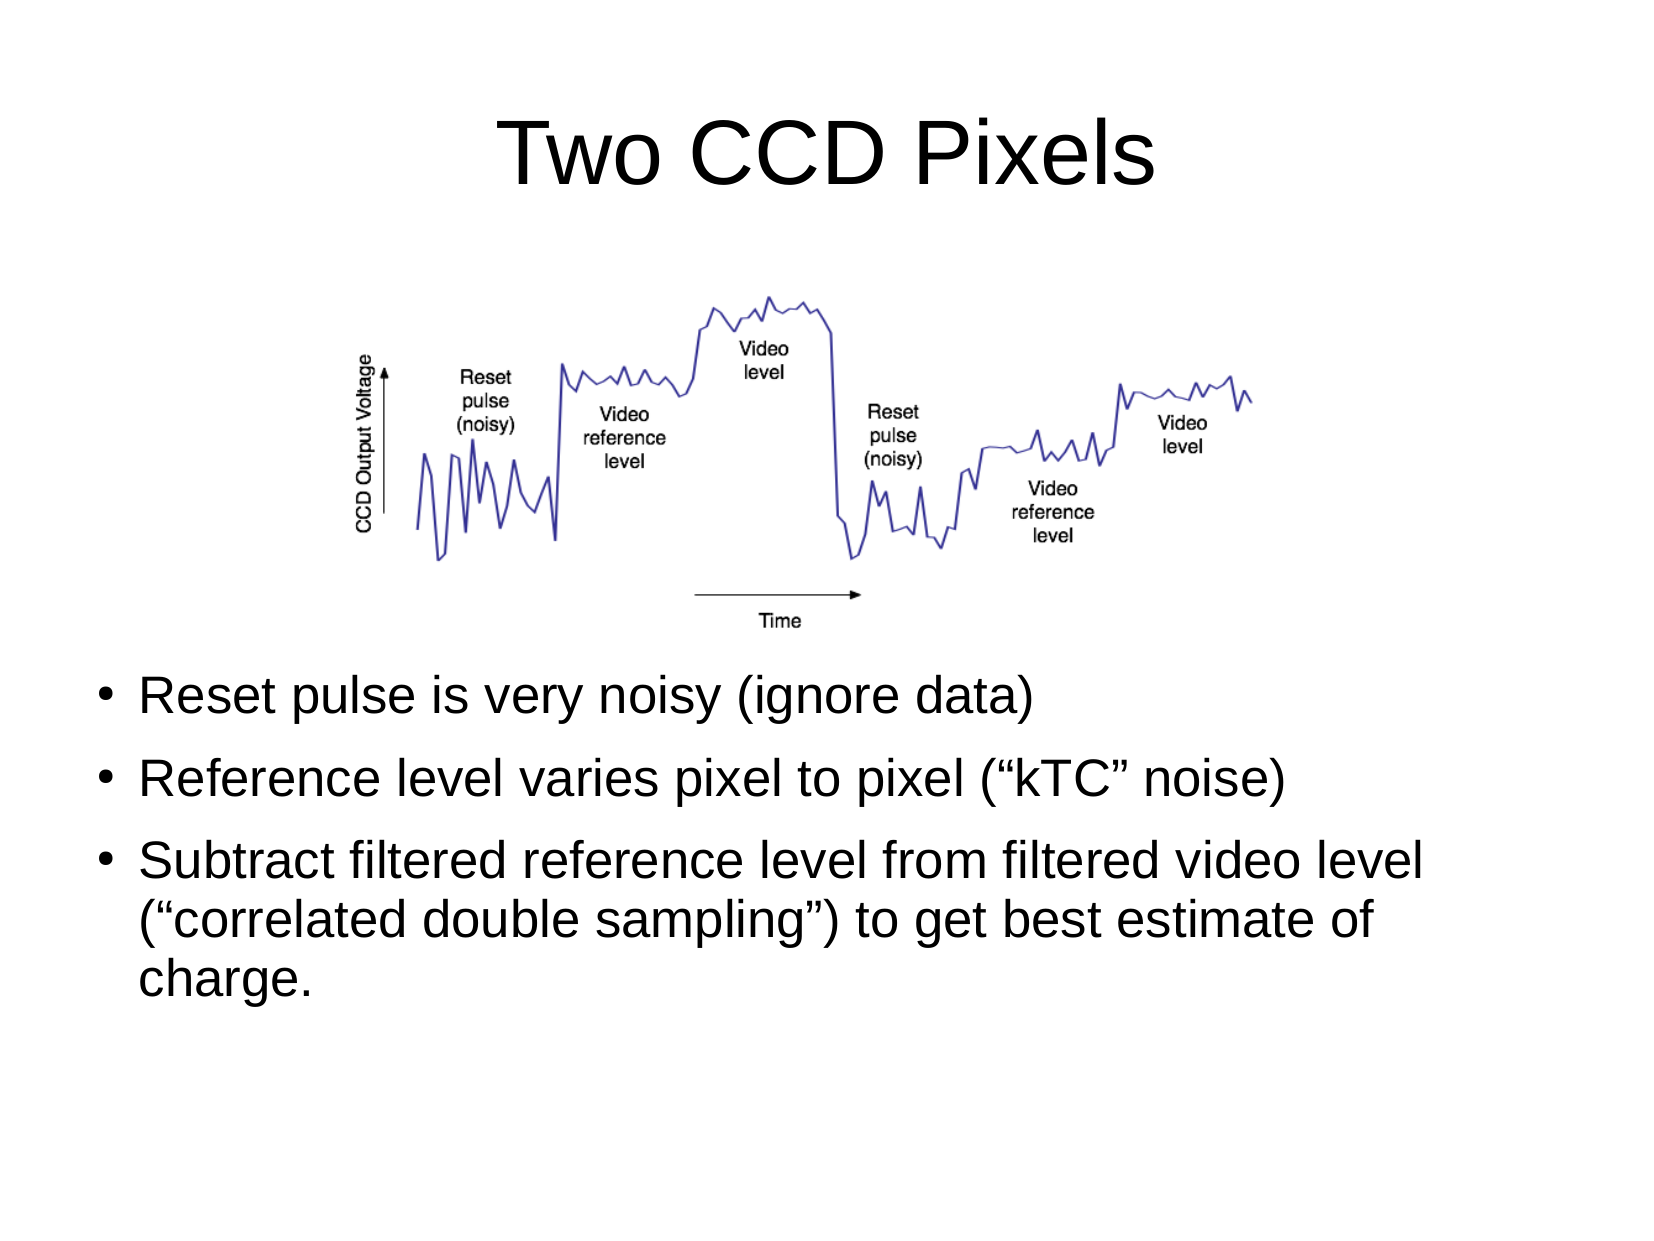

# Two CCD Pixels
Reset pulse is very noisy (ignore data)
Reference level varies pixel to pixel (“kTC” noise)
Subtract filtered reference level from filtered video level (“correlated double sampling”) to get best estimate of charge.